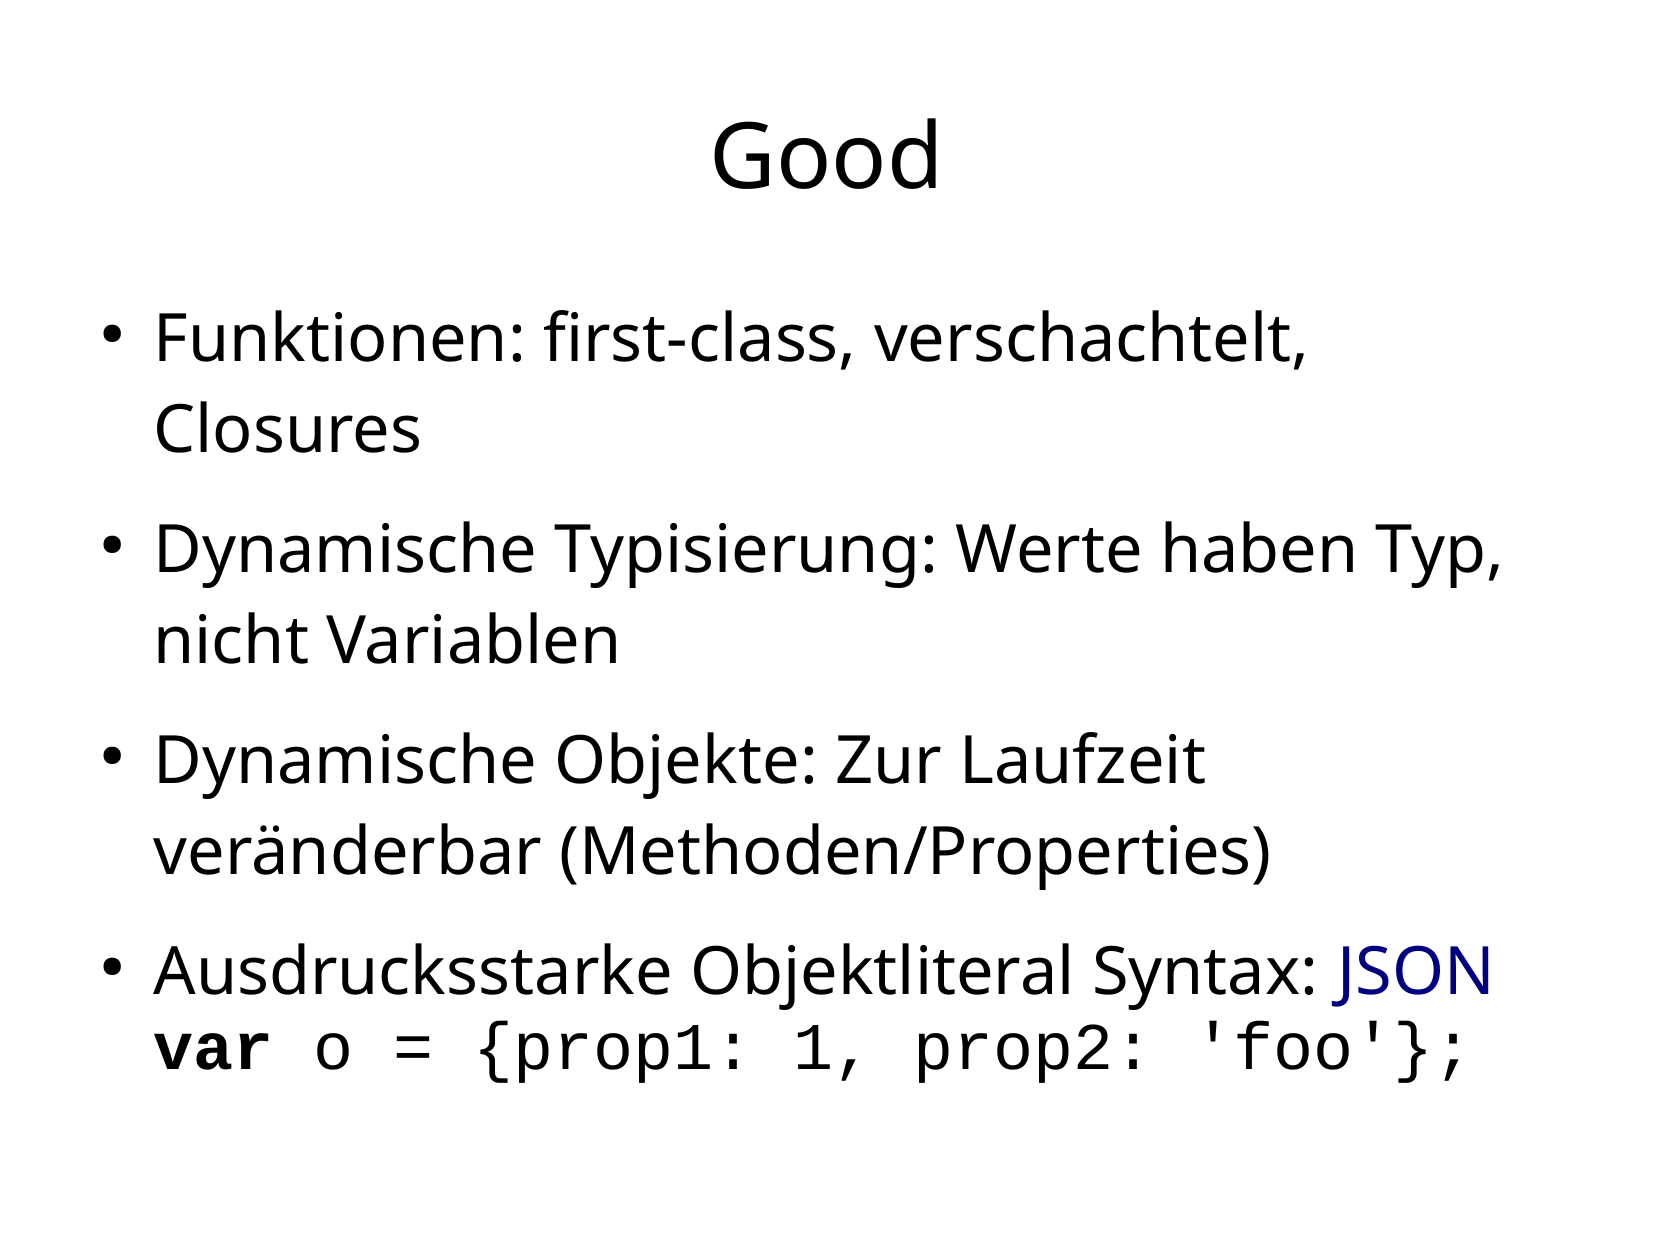

# Good
Funktionen: first-class, verschachtelt, Closures
Dynamische Typisierung: Werte haben Typ, nicht Variablen
Dynamische Objekte: Zur Laufzeit veränderbar (Methoden/Properties)
Ausdrucksstarke Objektliteral Syntax: JSON
var o = {prop1: 1, prop2: 'foo'};